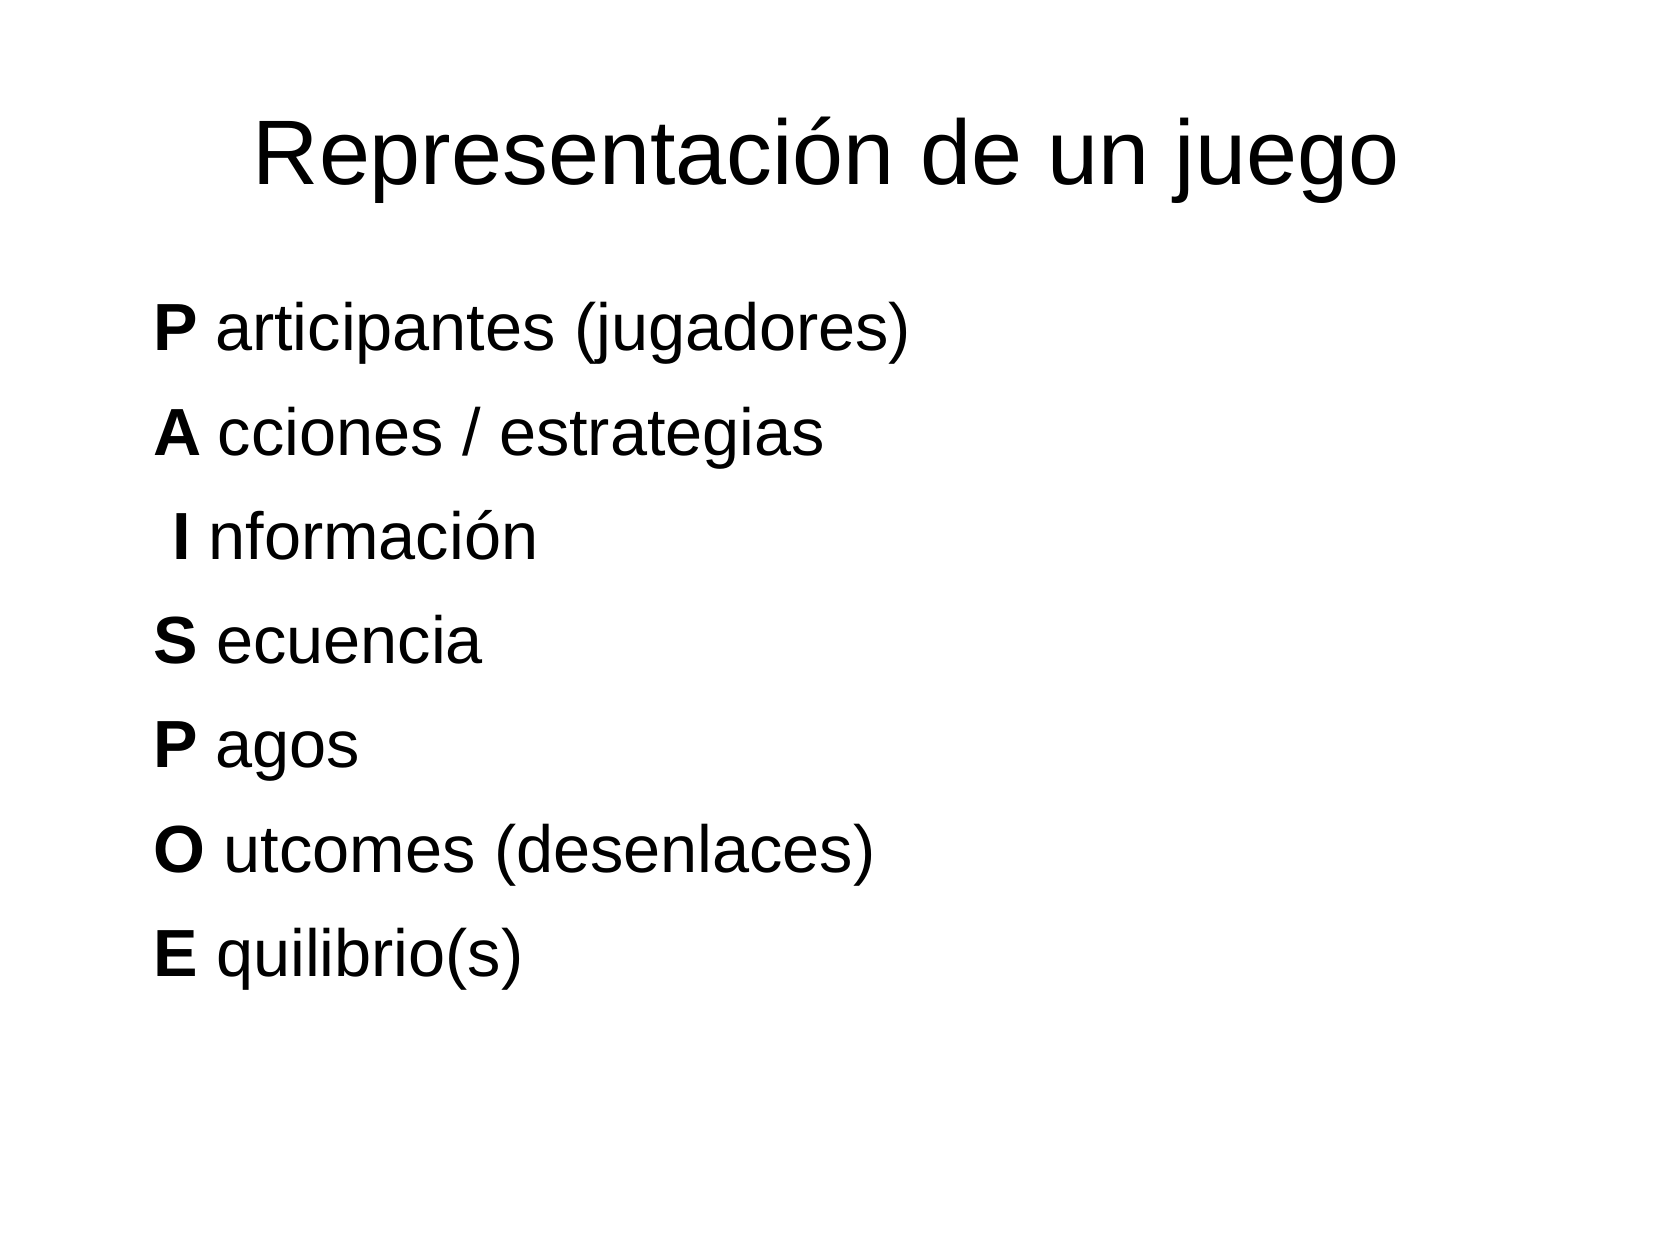

# Representación de un juego
P articipantes (jugadores)
A cciones / estrategias
 I nformación
S ecuencia
P agos
O utcomes (desenlaces)
E quilibrio(s)